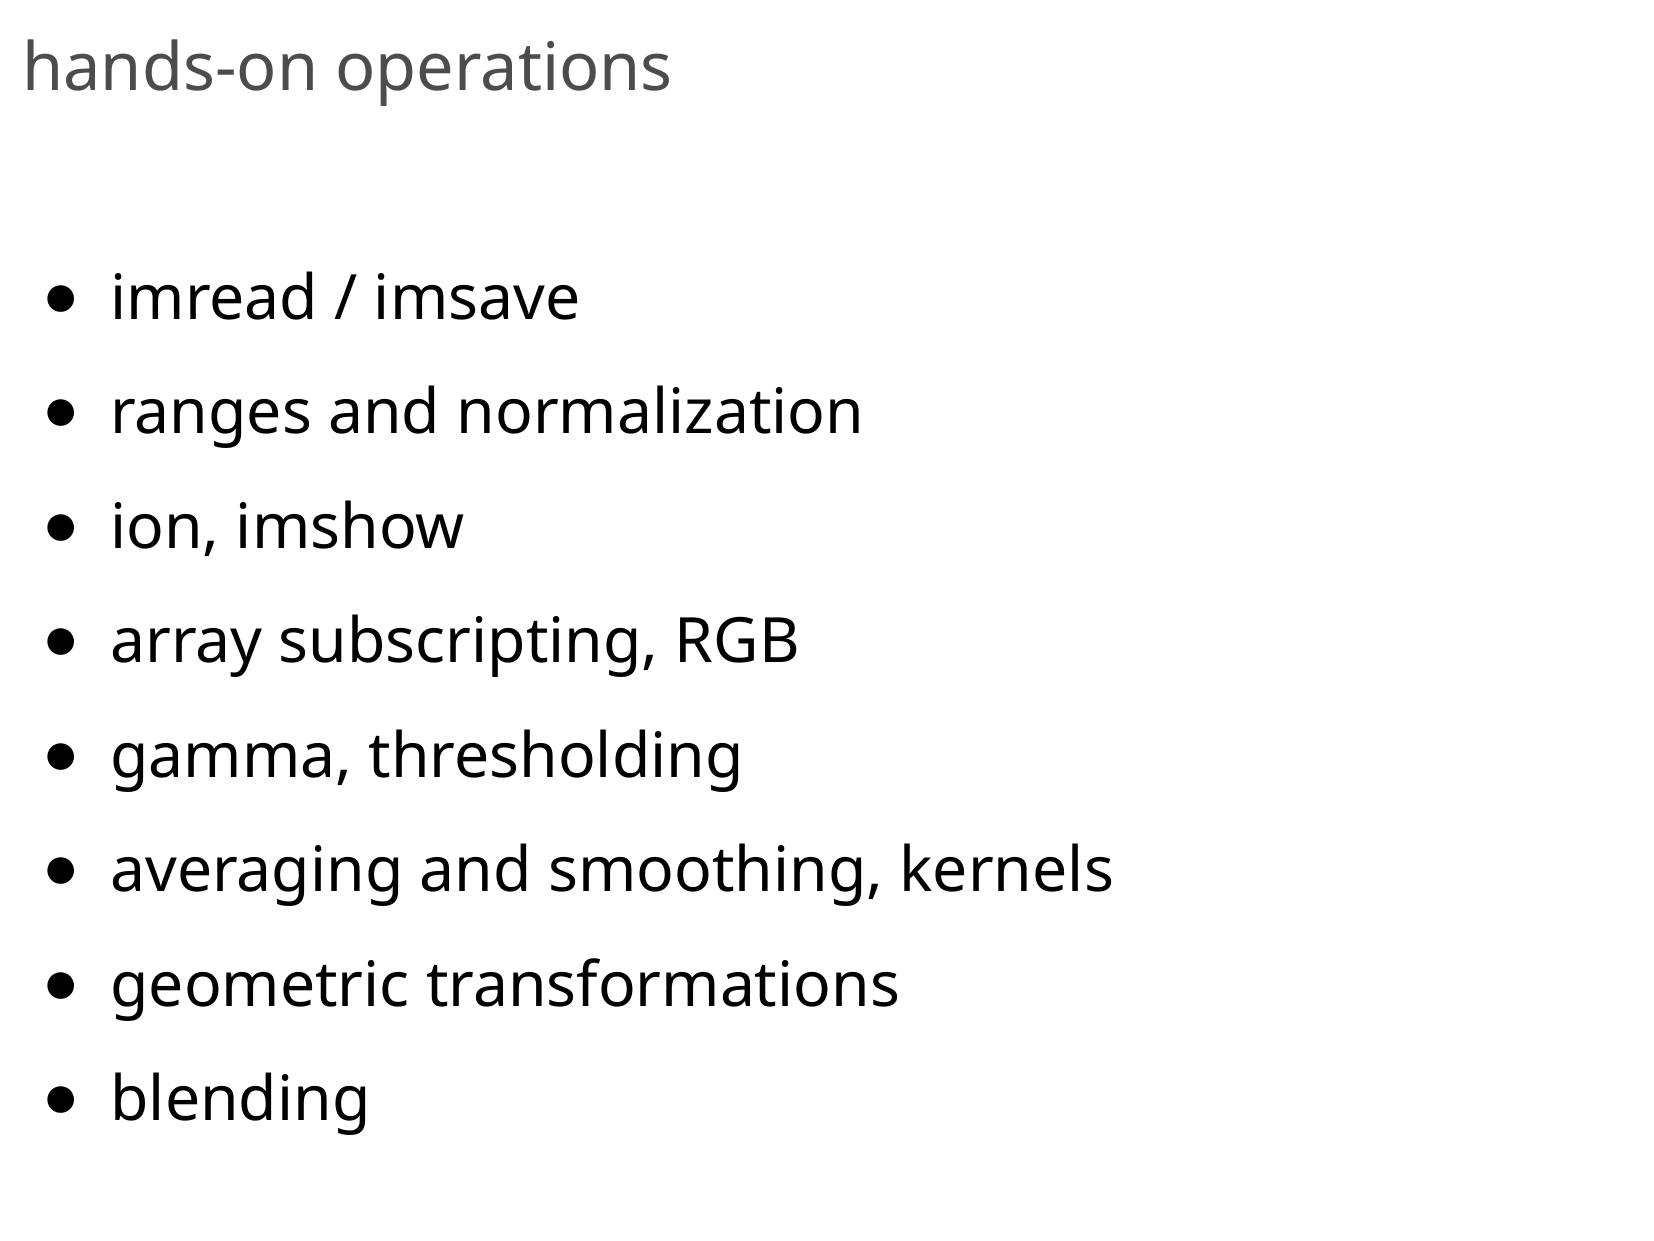

# hands-on operations
imread / imsave
ranges and normalization
ion, imshow
array subscripting, RGB
gamma, thresholding
averaging and smoothing, kernels
geometric transformations
blending